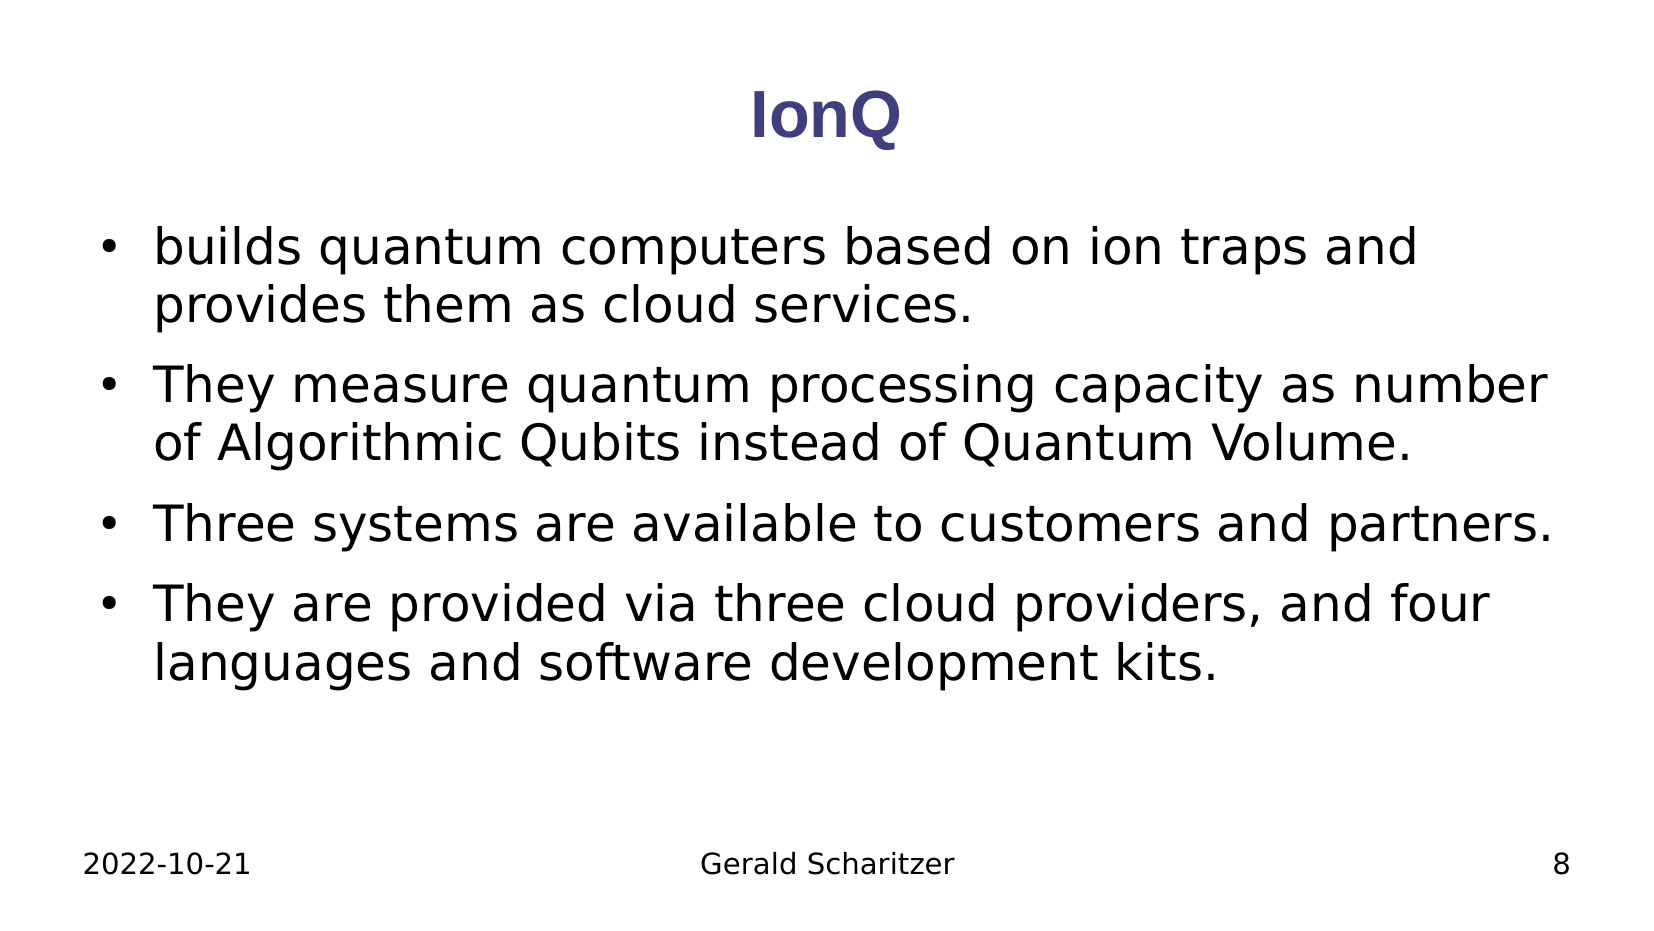

# IonQ
builds quantum computers based on ion traps and provides them as cloud services.
They measure quantum processing capacity as number of Algorithmic Qubits instead of Quantum Volume.
Three systems are available to customers and partners.
They are provided via three cloud providers, and four languages and software development kits.
2022-10-21
Gerald Scharitzer
8